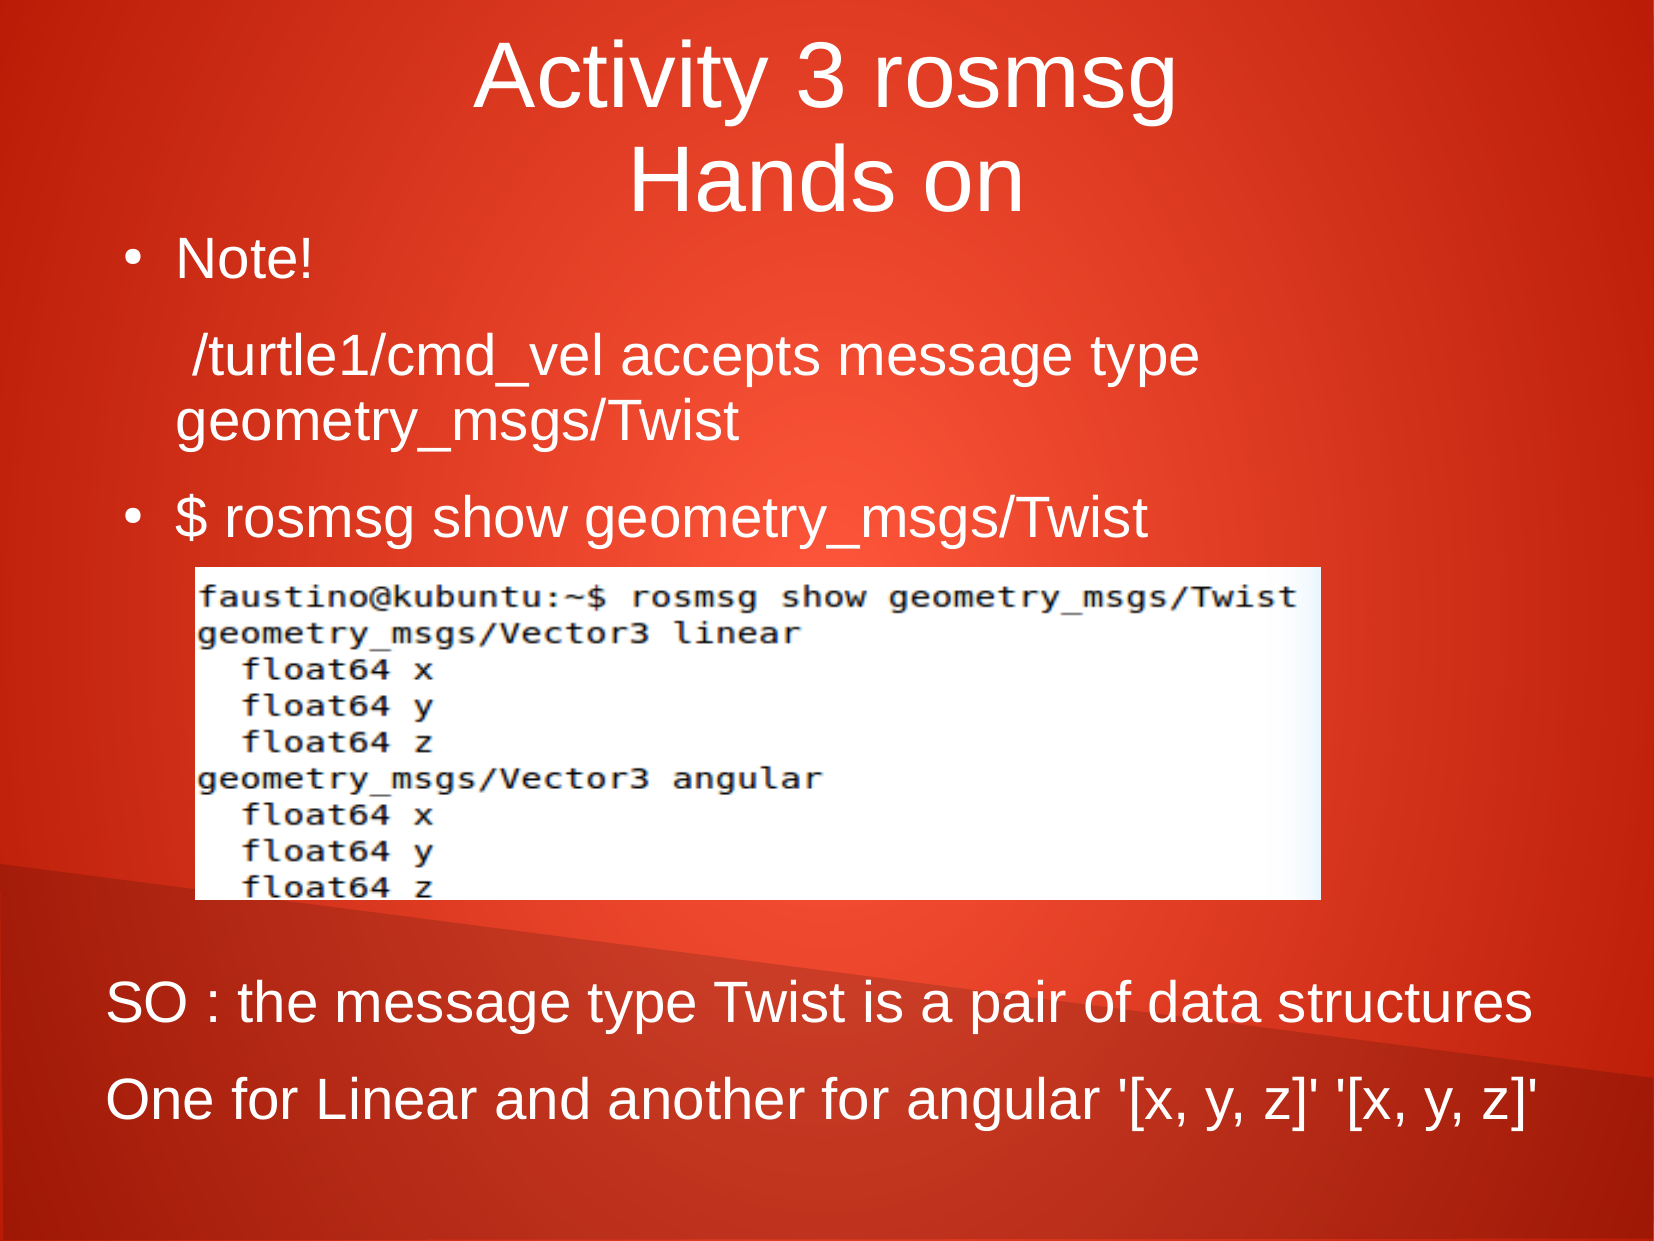

# Activity 3 rosmsg Hands on
Note!
 /turtle1/cmd_vel accepts message type geometry_msgs/Twist
$ rosmsg show geometry_msgs/Twist
SO : the message type Twist is a pair of data structures
One for Linear and another for angular '[x, y, z]' '[x, y, z]'